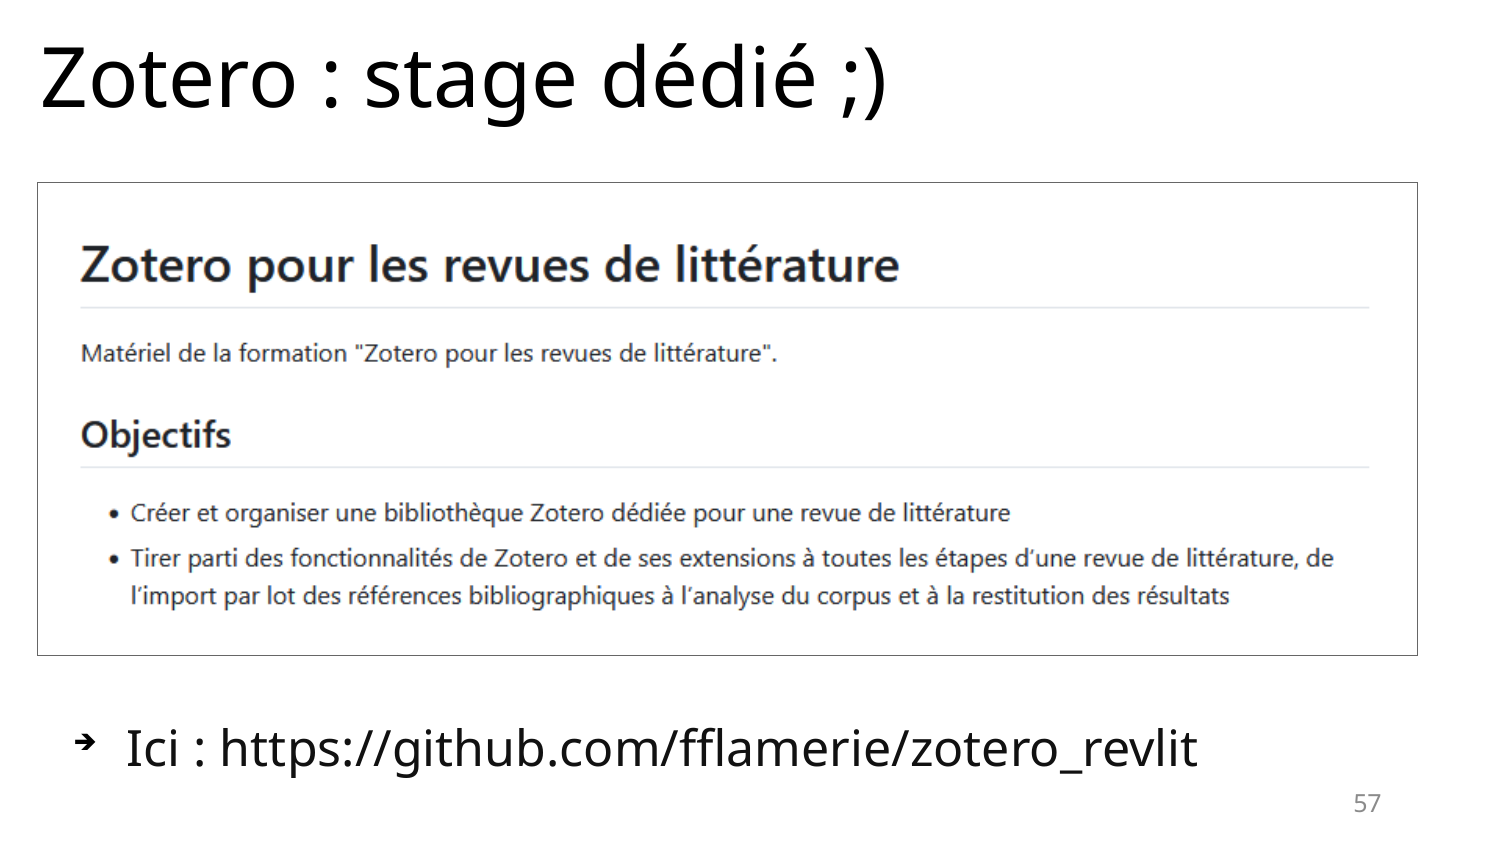

# Zotero : stage dédié ;)
Ici : https://github.com/fflamerie/zotero_revlit
57